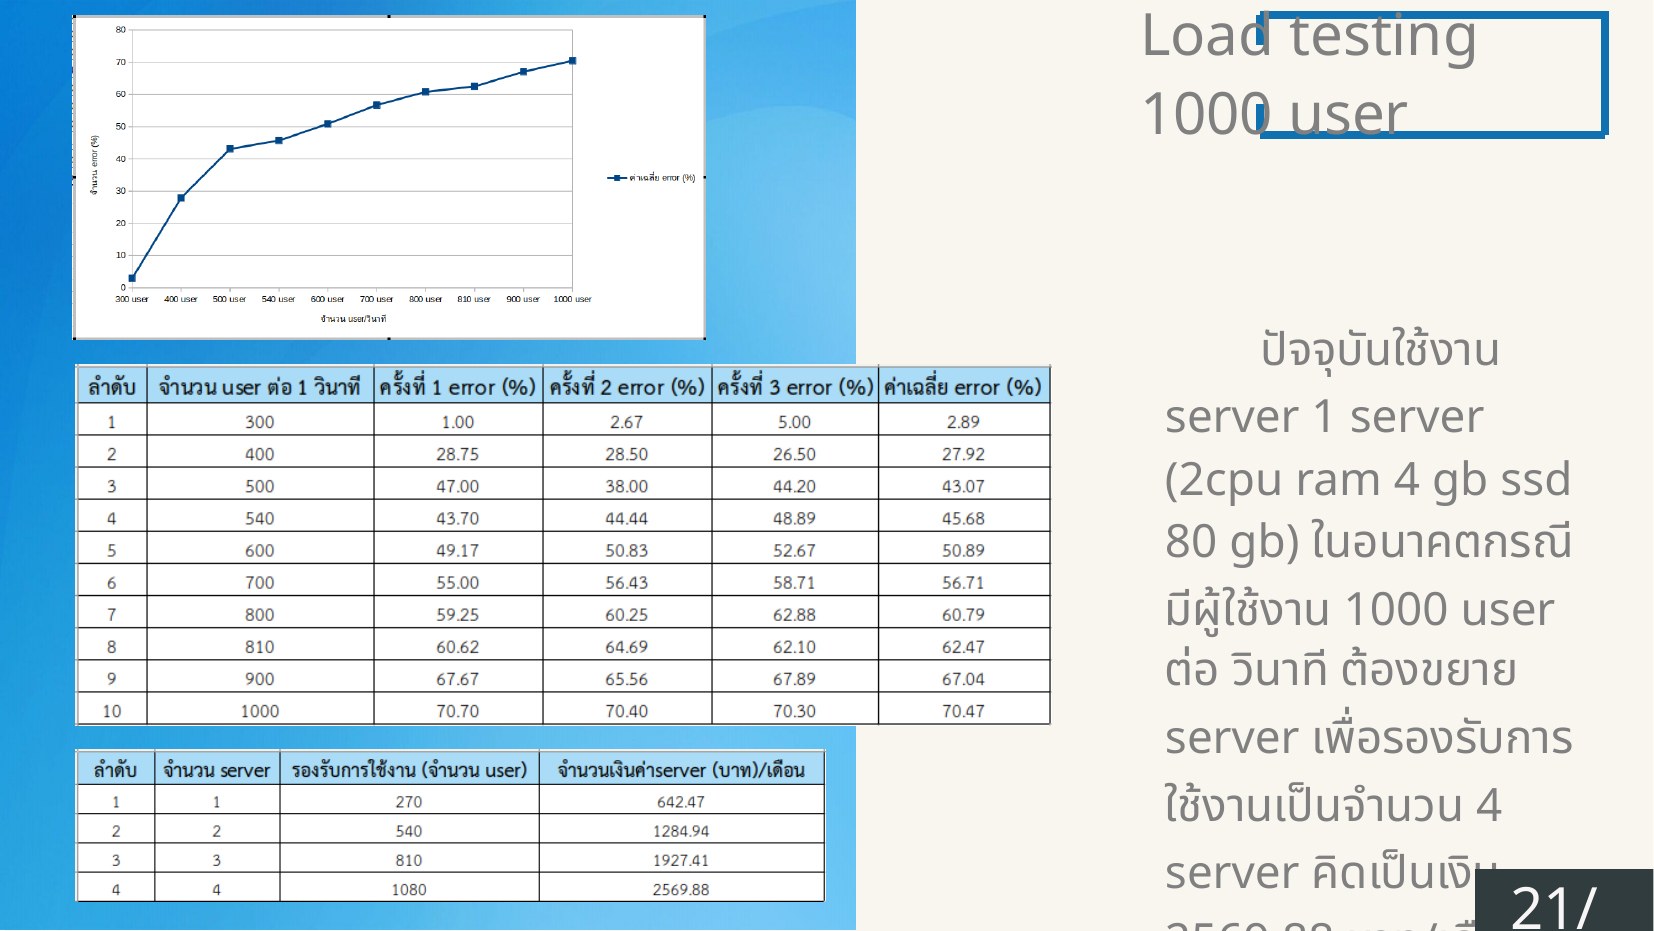

# Load testing 1000 user
 ปัจจุบันใช้งาน server 1 server (2cpu ram 4 gb ssd 80 gb) ในอนาคตกรณีมีผู้ใช้งาน 1000 user ต่อ วินาที ต้องขยาย server เพื่อรองรับการใช้งานเป็นจำนวน 4 server คิดเป็นเงิน 2569.88 บาท/เดือน
 ต้นทุนต่อผู้ใช้งานคิดเป็น 2.4 บาท / คน / เดือน
21/33